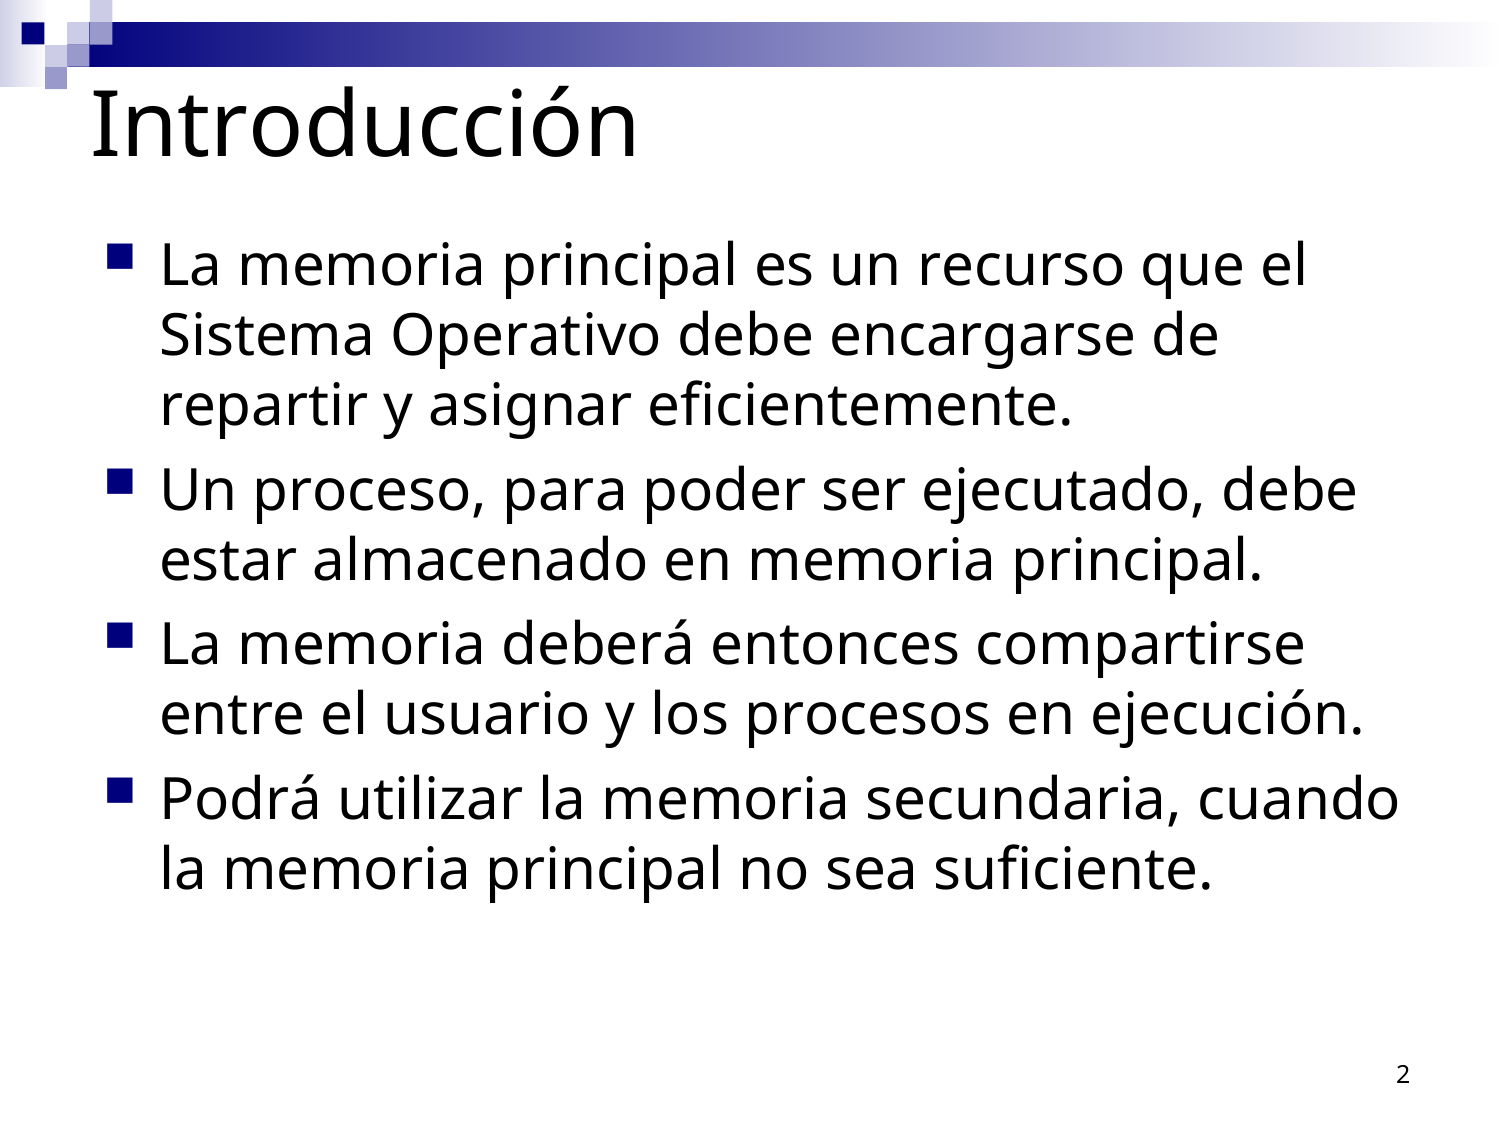

Introducción
La memoria principal es un recurso que el Sistema Operativo debe encargarse de repartir y asignar eficientemente.
Un proceso, para poder ser ejecutado, debe estar almacenado en memoria principal.
La memoria deberá entonces compartirse entre el usuario y los procesos en ejecución.
Podrá utilizar la memoria secundaria, cuando la memoria principal no sea suficiente.